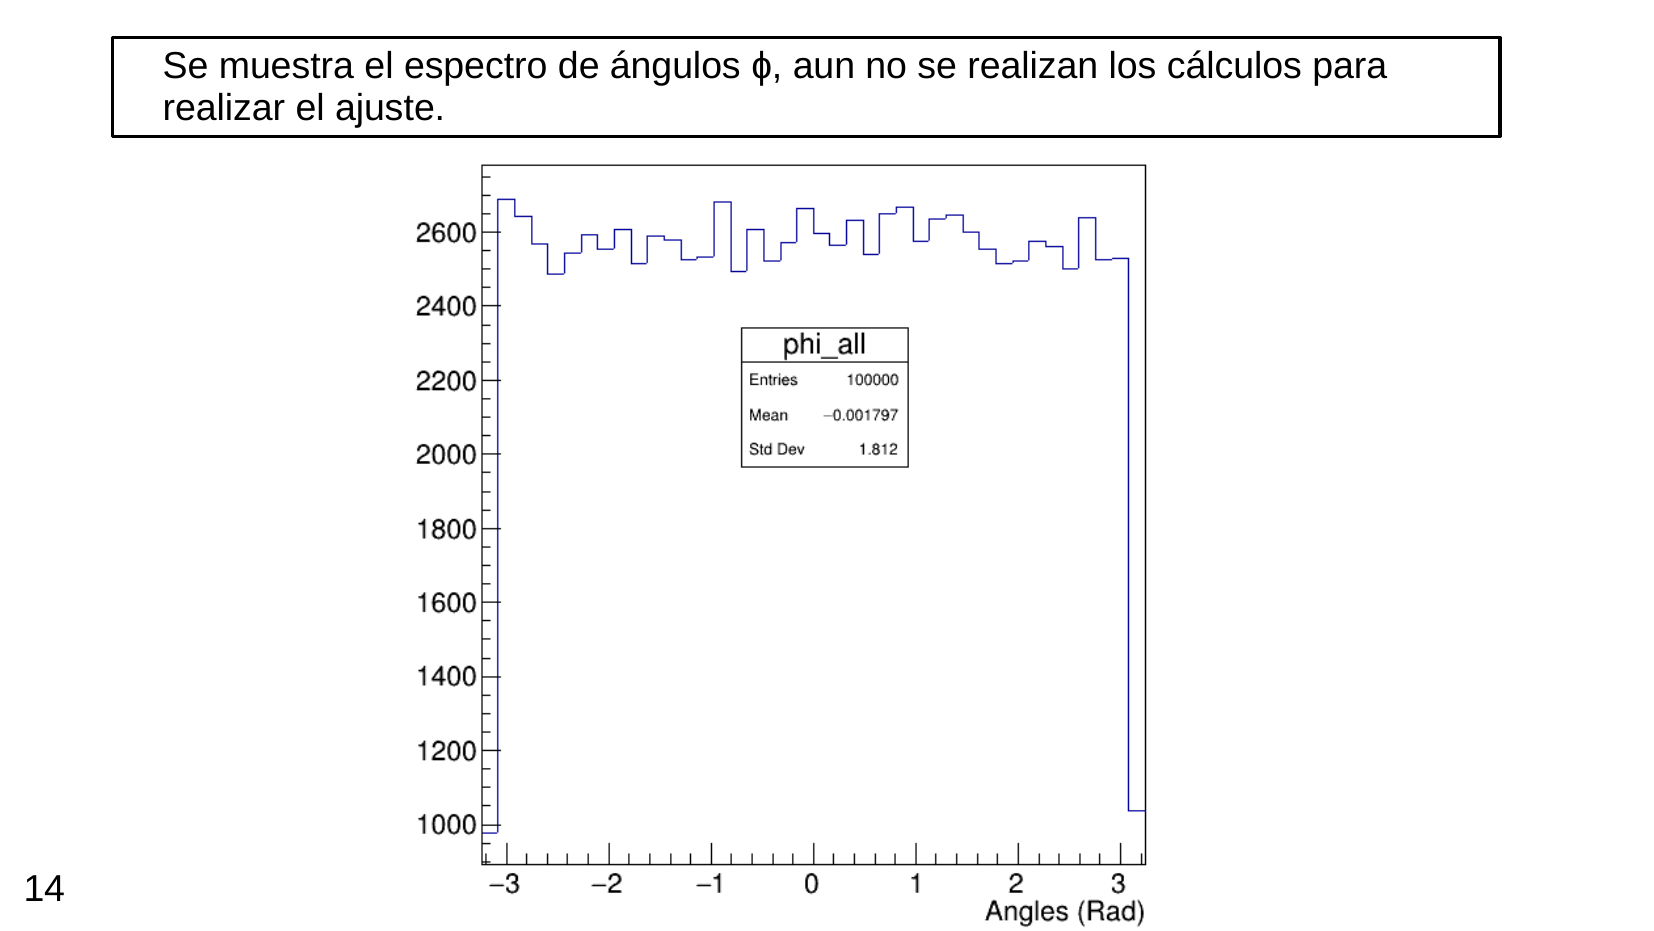

Se muestra el espectro de ángulos ɸ, aun no se realizan los cálculos para realizar el ajuste.